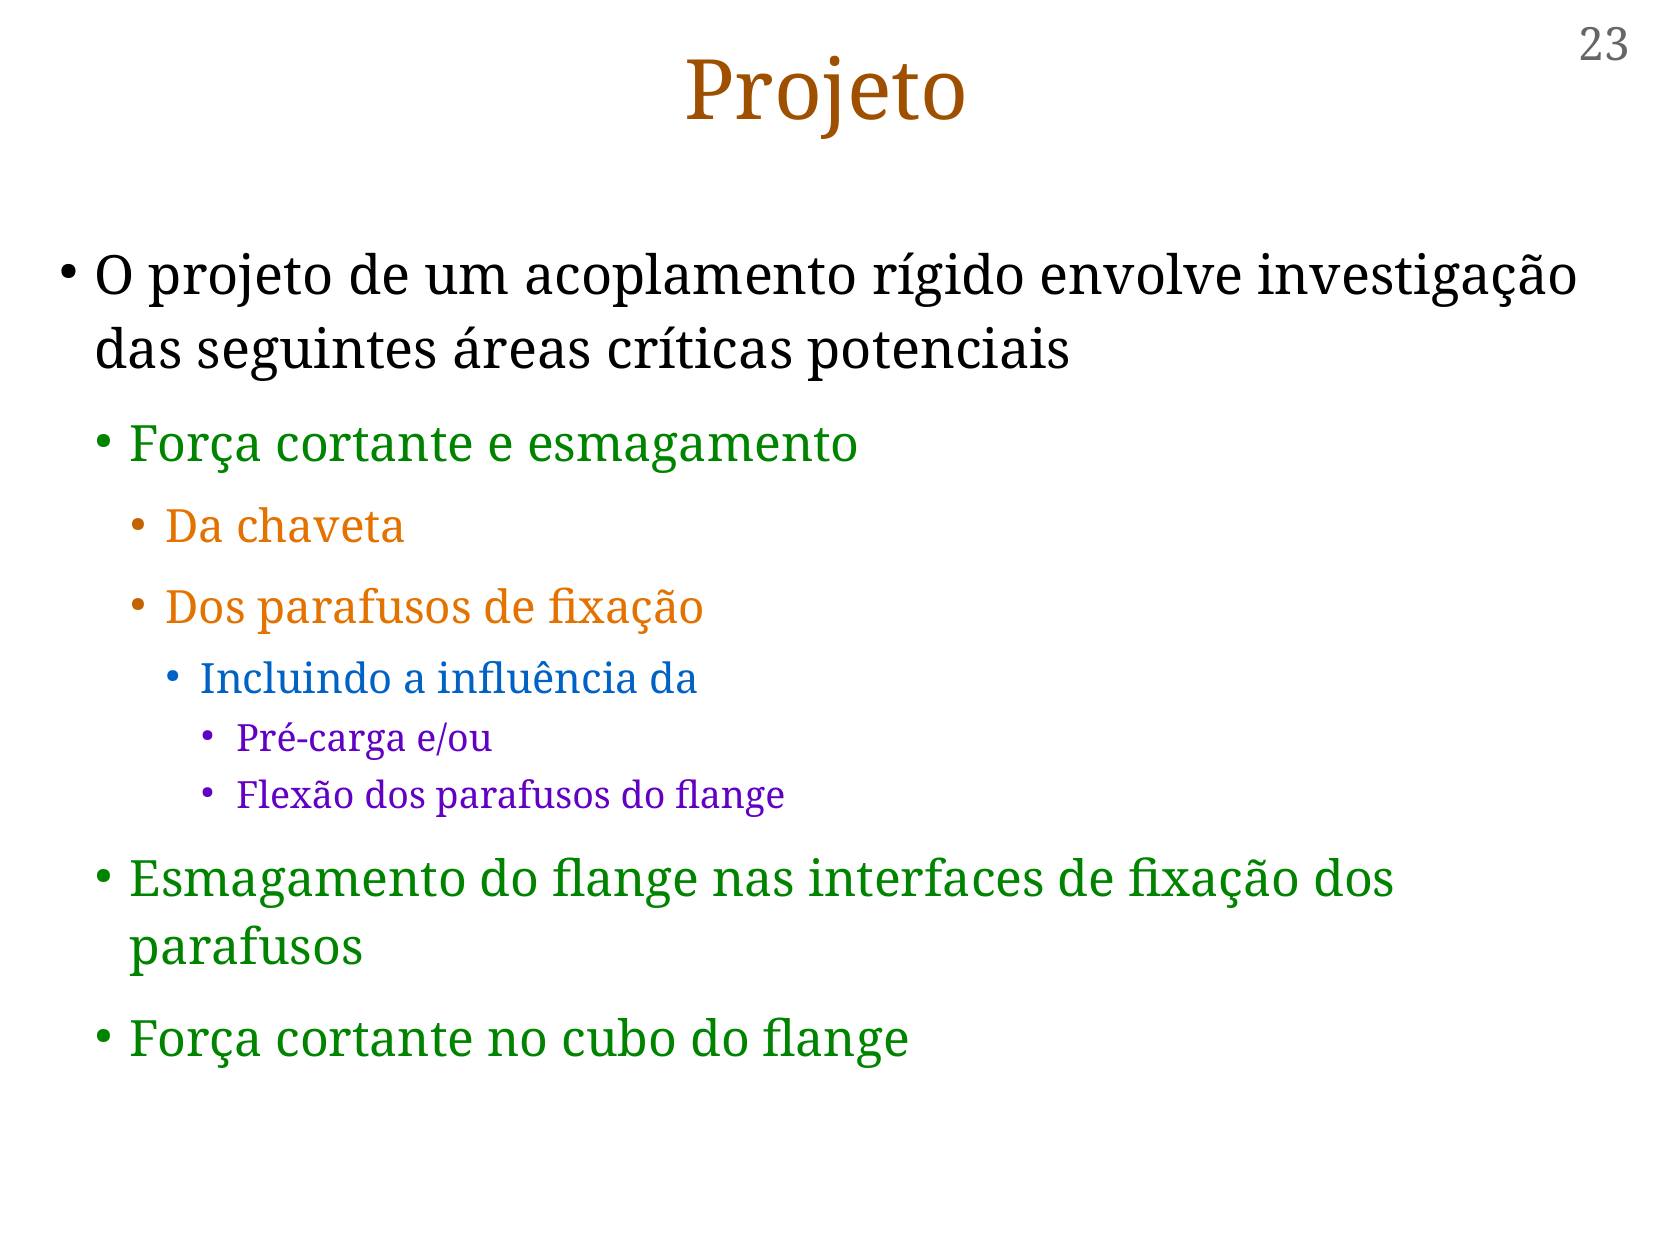

23
# Projeto
O projeto de um acoplamento rígido envolve investigação das seguintes áreas críticas potenciais
Força cortante e esmagamento
Da chaveta
Dos parafusos de fixação
Incluindo a influência da
Pré-carga e/ou
Flexão dos parafusos do flange
Esmagamento do flange nas interfaces de fixação dos parafusos
Força cortante no cubo do flange